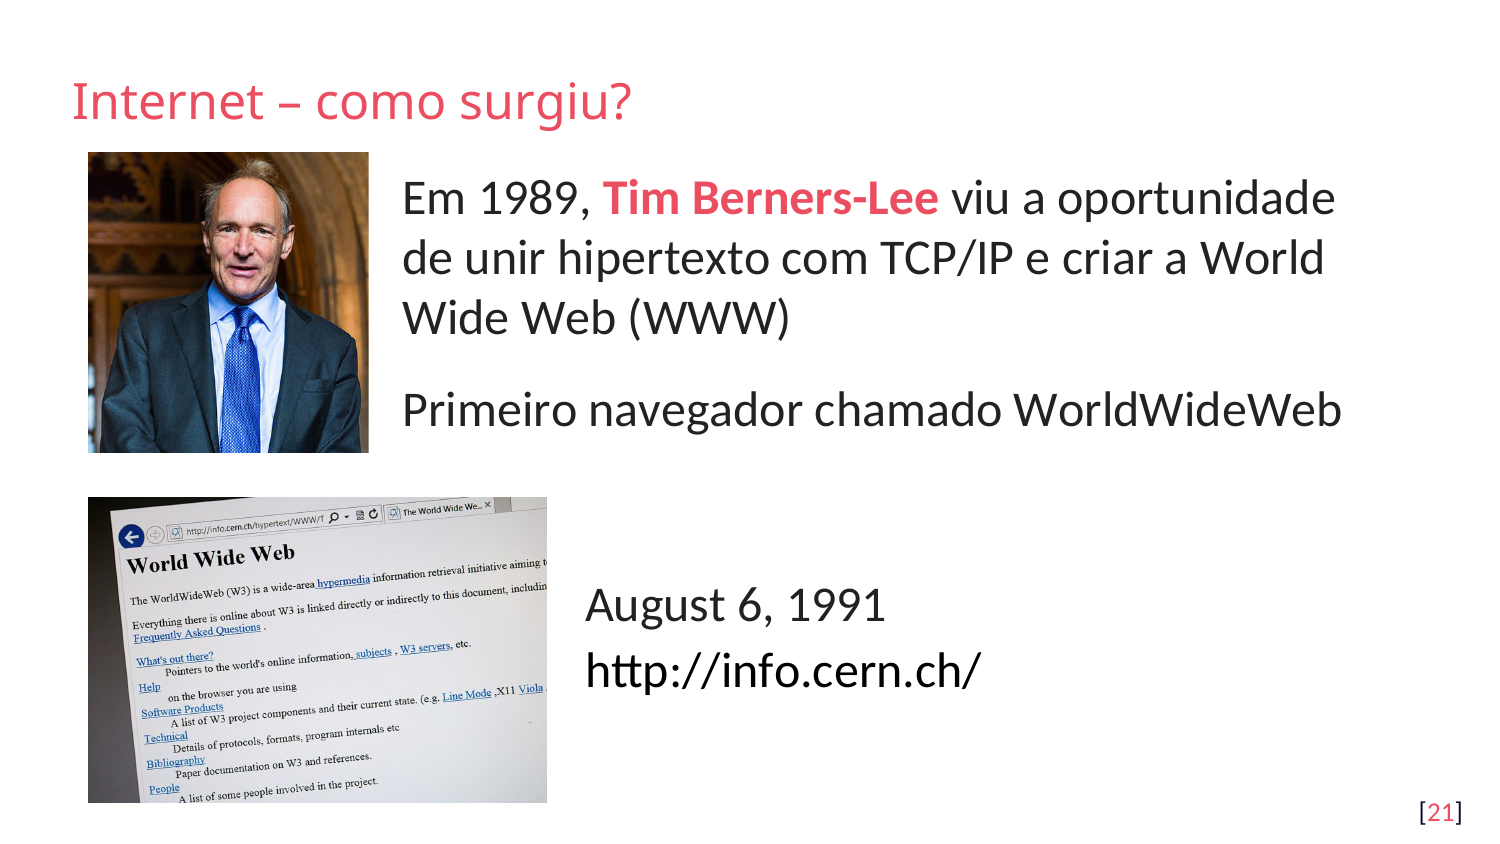

Internet – como surgiu?
Em 1989, Tim Berners-Lee viu a oportunidade de unir hipertexto com TCP/IP e criar a World Wide Web (WWW)
Primeiro navegador chamado WorldWideWeb
August 6, 1991
http://info.cern.ch/